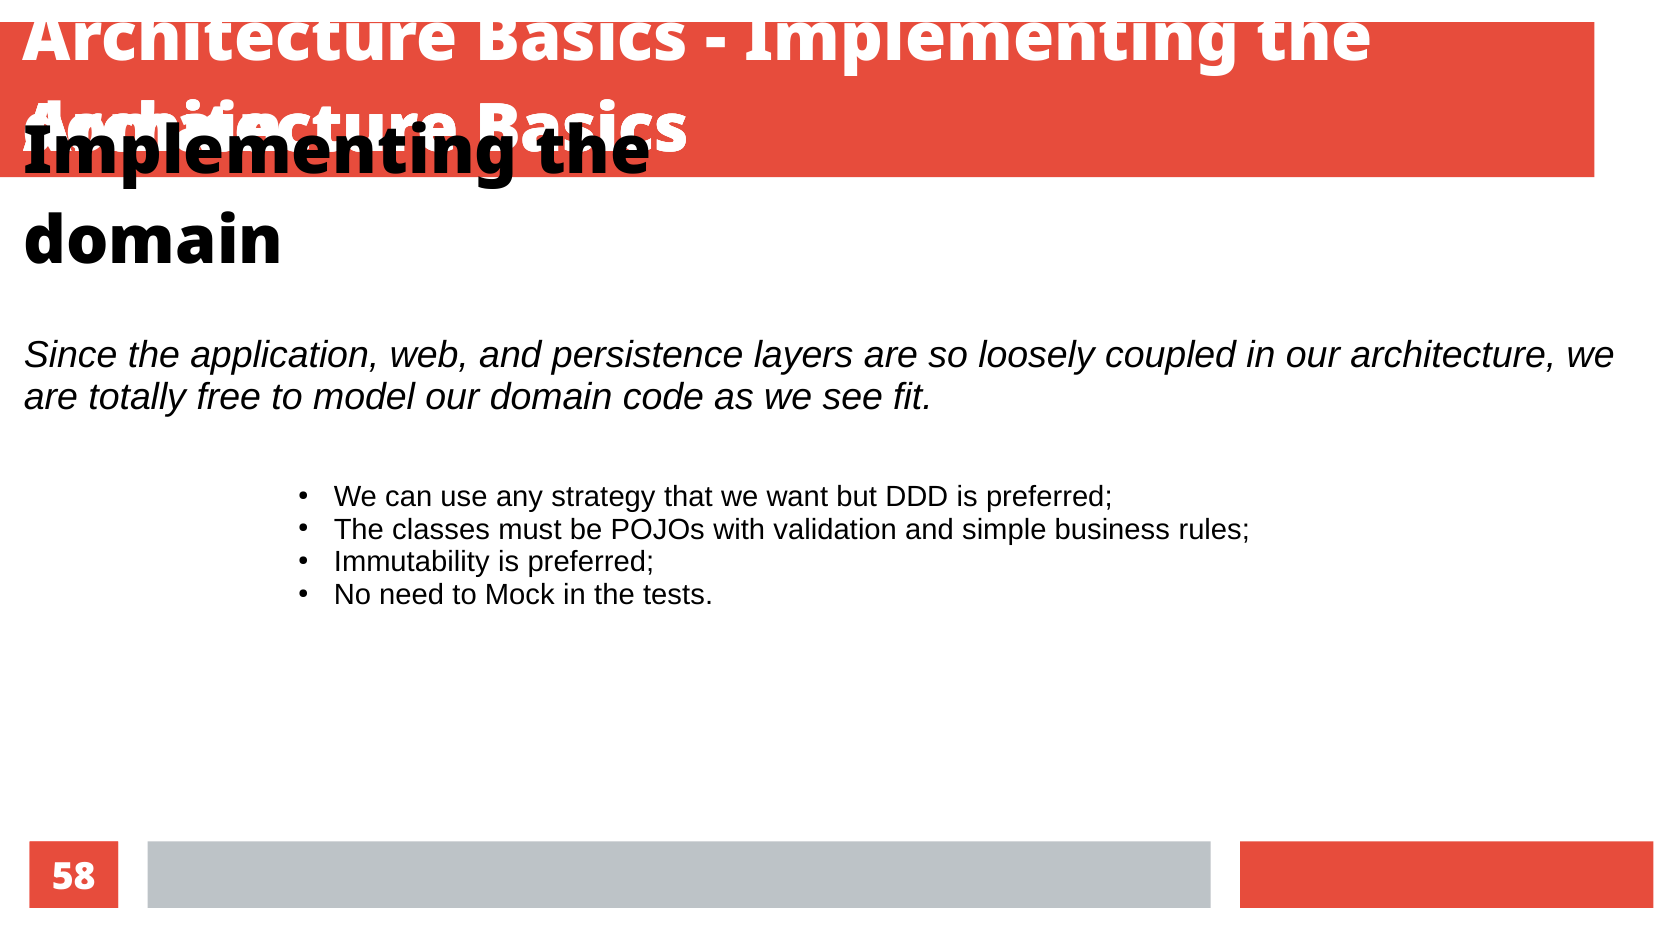

Architecture Basics - Implementing the domain
Architecture Basics
Architecture Basics
# Architecture Basics
Implementing the domain
Since the application, web, and persistence layers are so loosely coupled in our architecture, we are totally free to model our domain code as we see fit.
We can use any strategy that we want but DDD is preferred;
The classes must be POJOs with validation and simple business rules;
Immutability is preferred;
No need to Mock in the tests.
58